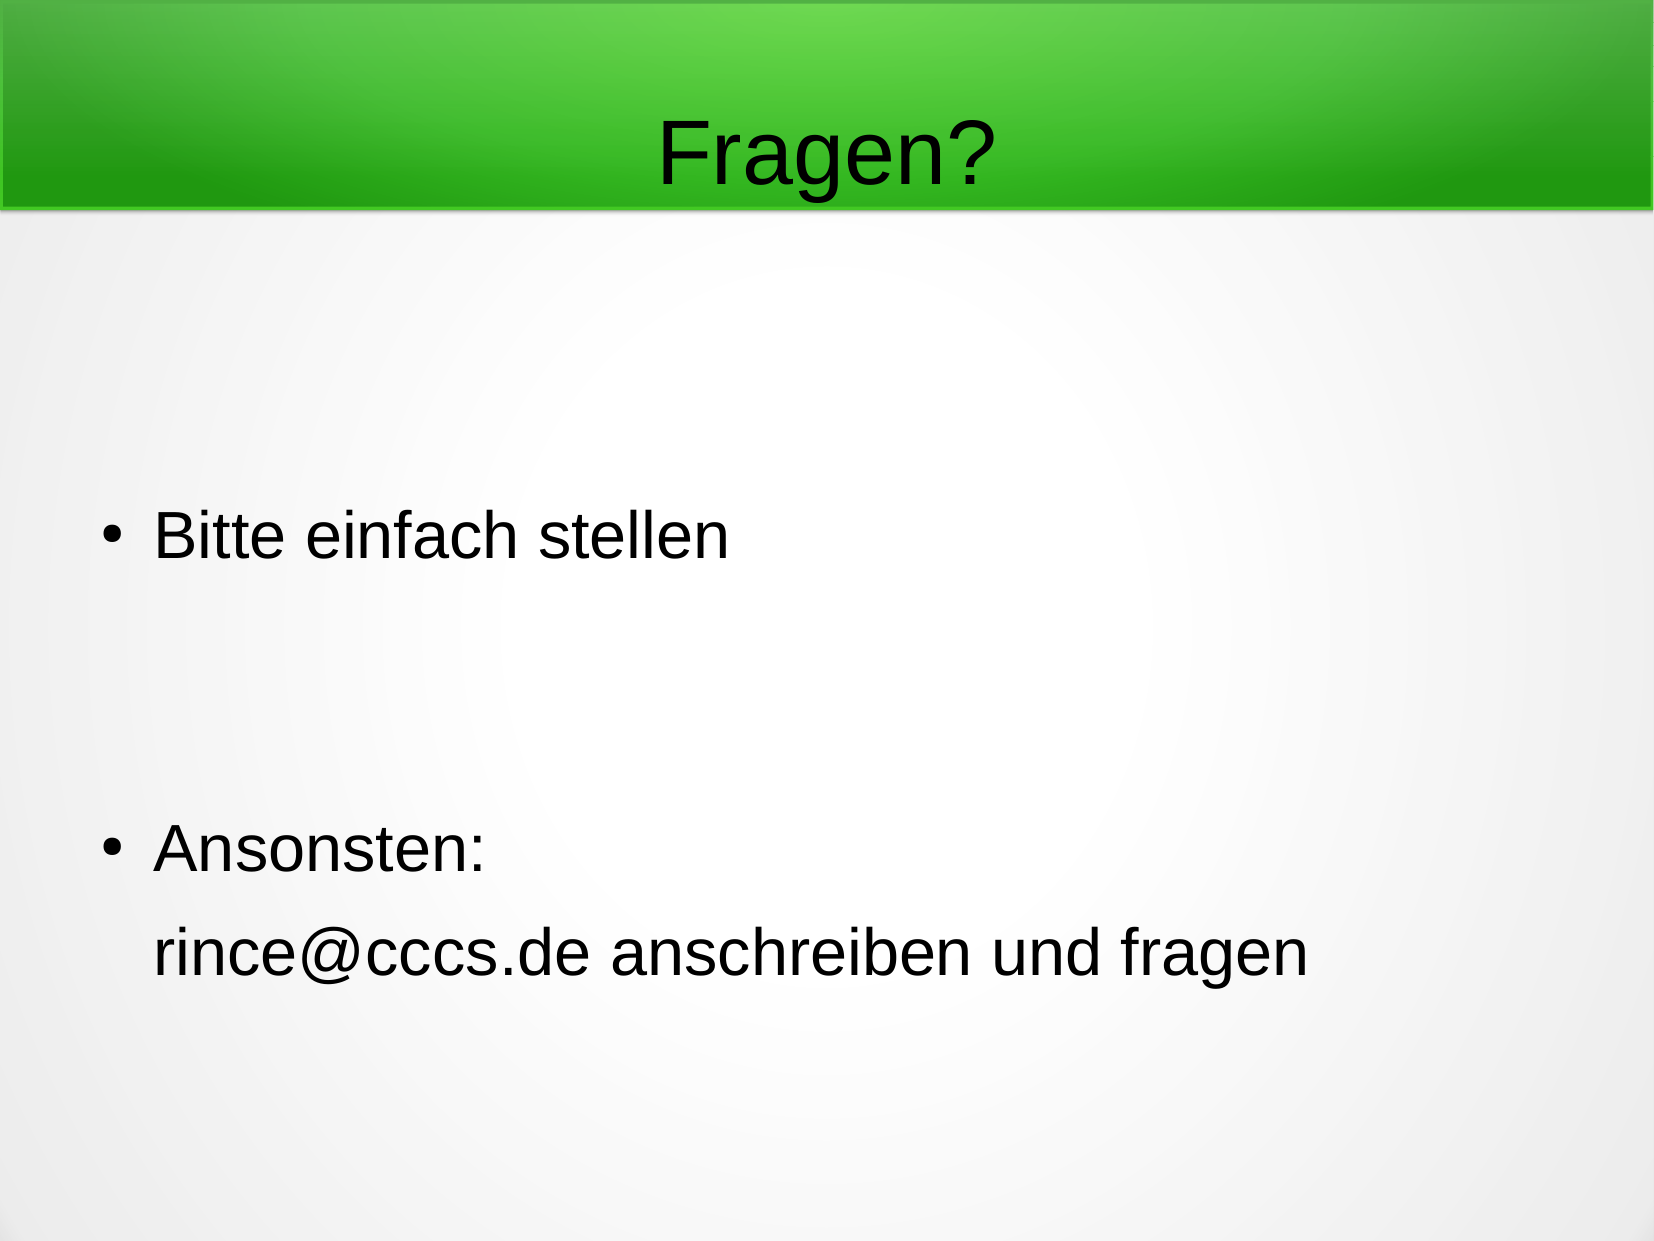

# Fragen?
Bitte einfach stellen
Ansonsten:
rince@cccs.de anschreiben und fragen